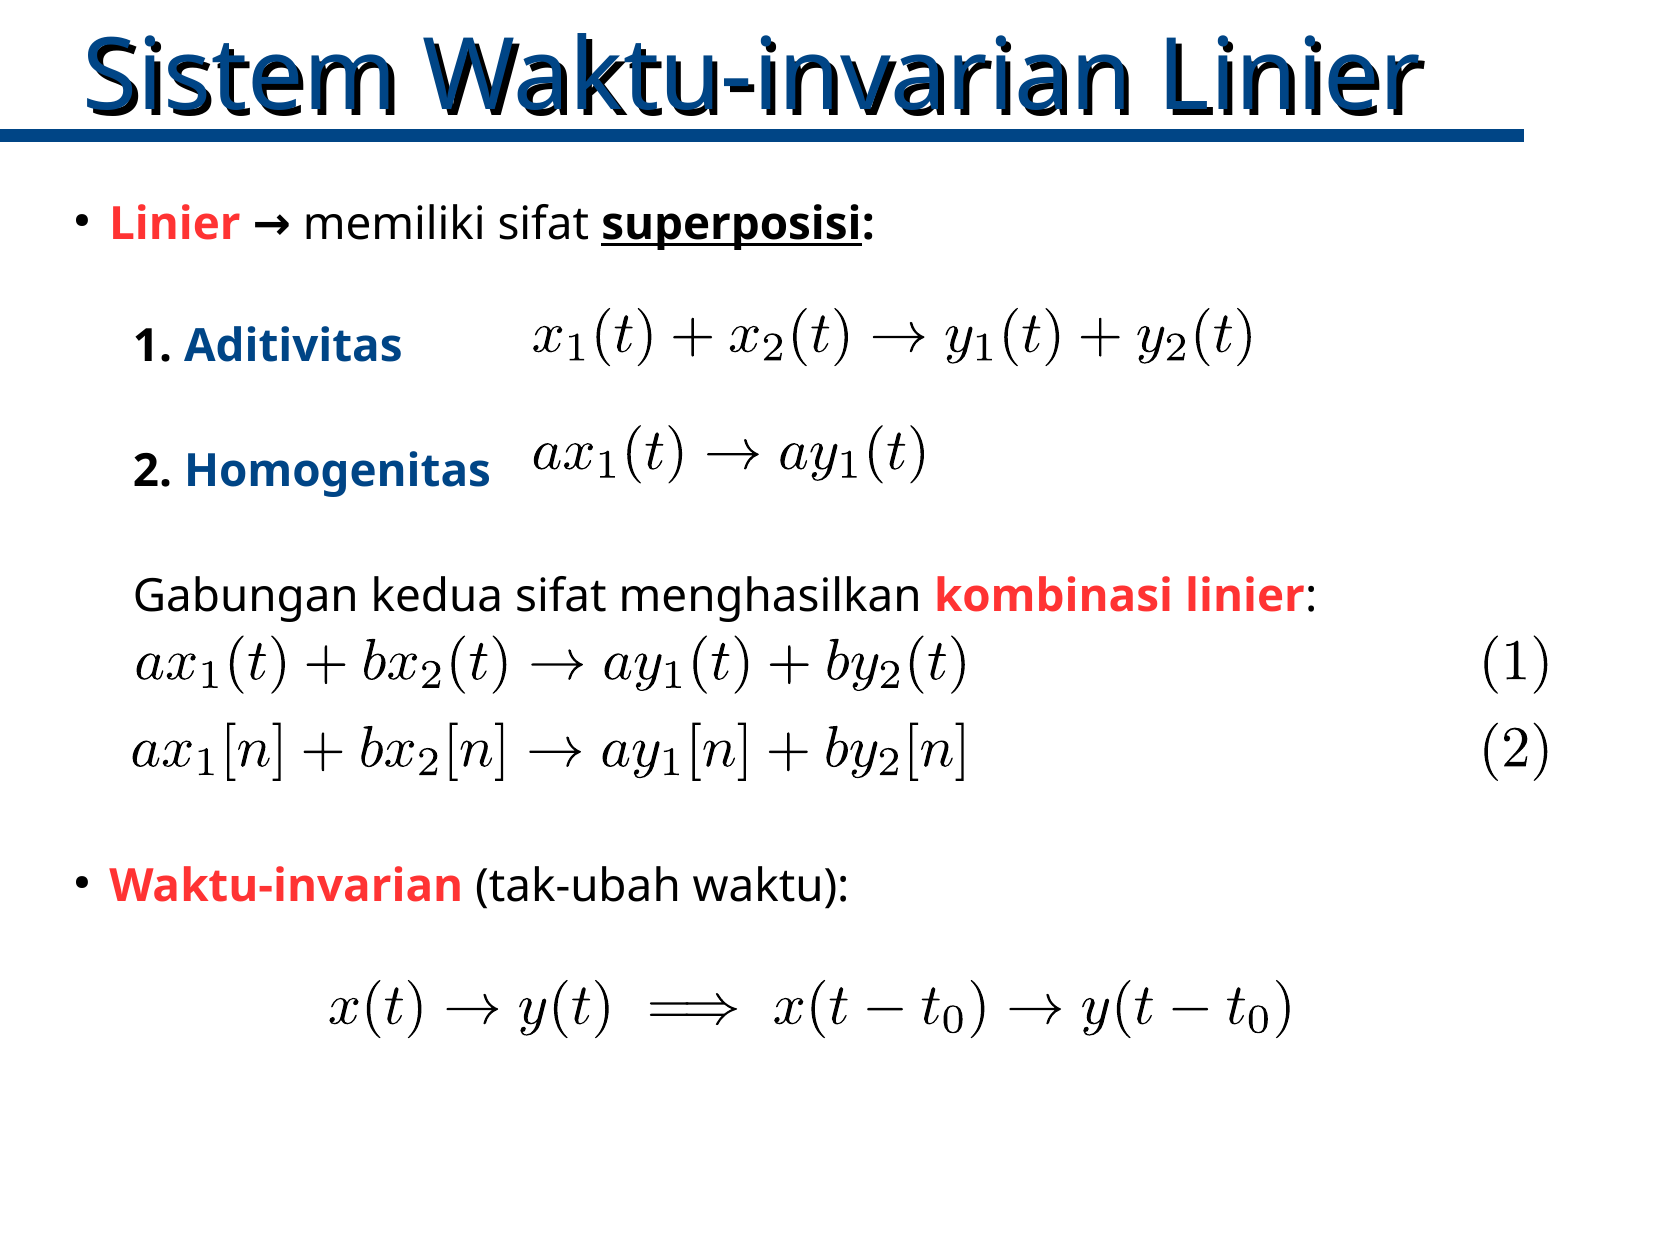

Sistem Waktu-invarian Linier
Linier → memiliki sifat superposisi:
 Aditivitas
 Homogenitas
Gabungan kedua sifat menghasilkan kombinasi linier:
Waktu-invarian (tak-ubah waktu):